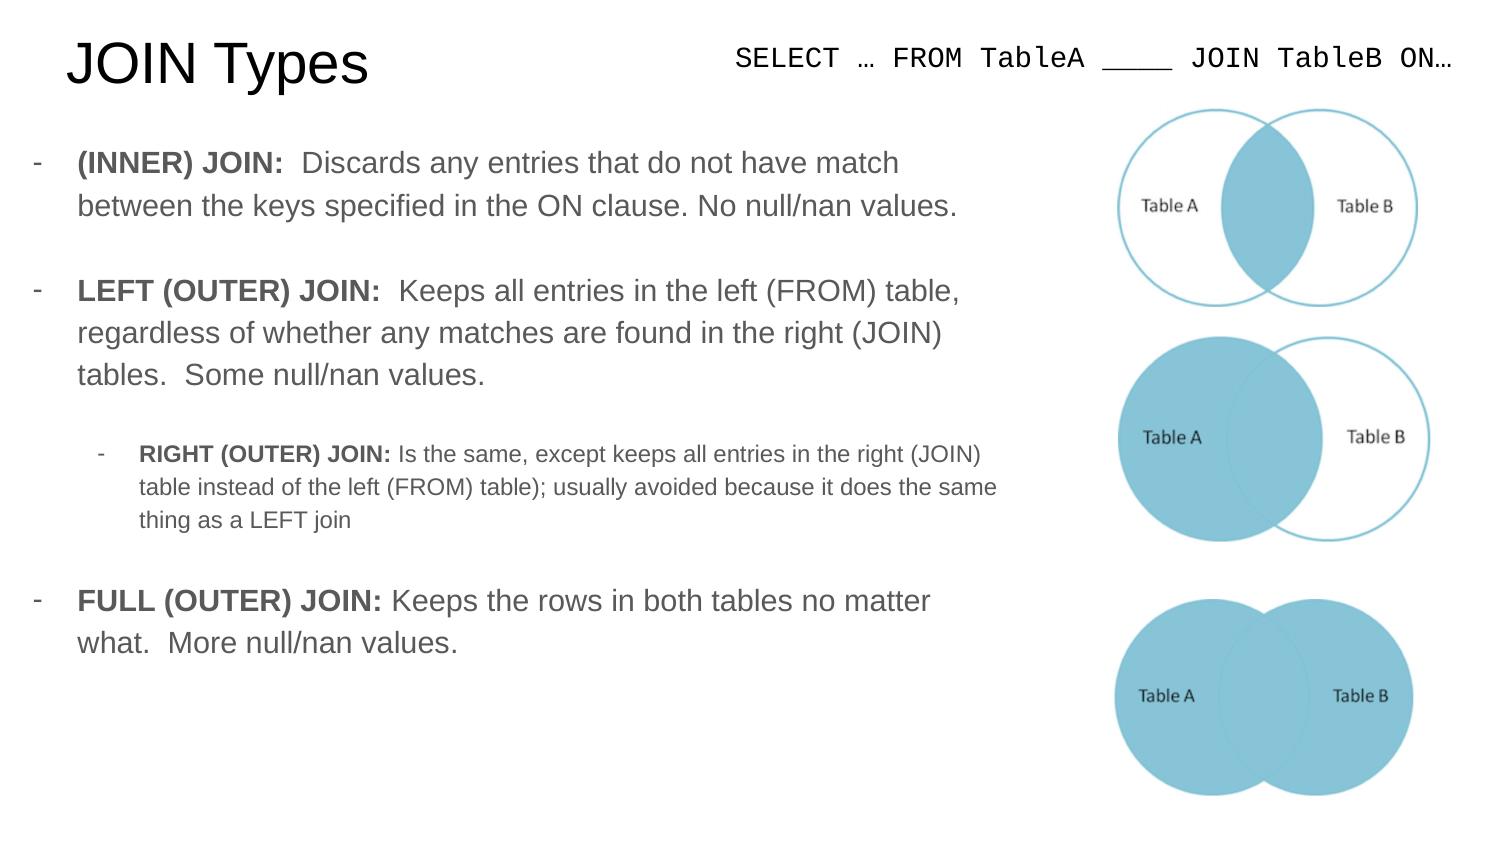

# JOIN Types
SELECT … FROM TableA ____ JOIN TableB ON…
(INNER) JOIN: Discards any entries that do not have match between the keys specified in the ON clause. No null/nan values.
LEFT (OUTER) JOIN: Keeps all entries in the left (FROM) table, regardless of whether any matches are found in the right (JOIN) tables. Some null/nan values.
RIGHT (OUTER) JOIN: Is the same, except keeps all entries in the right (JOIN) table instead of the left (FROM) table); usually avoided because it does the same thing as a LEFT join
FULL (OUTER) JOIN: Keeps the rows in both tables no matter what. More null/nan values.